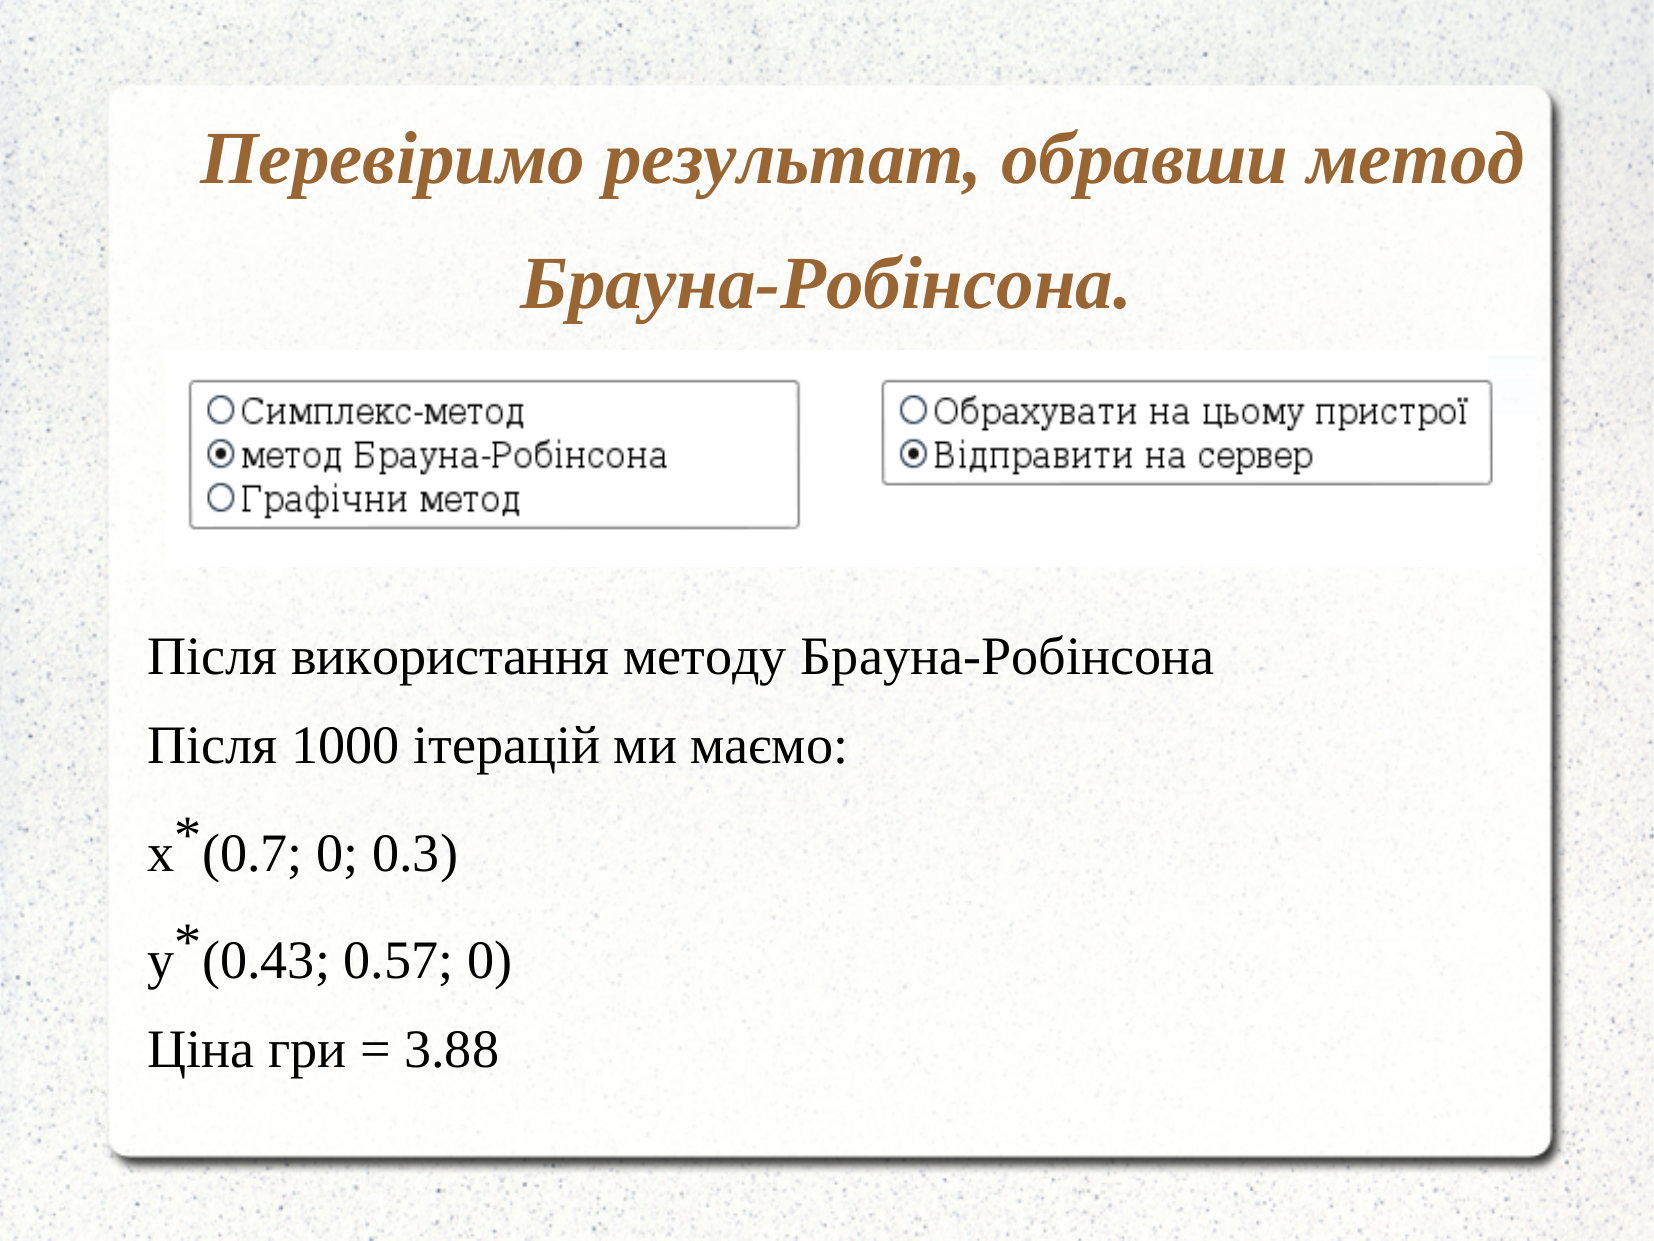

# Перевіримо результат, обравши метод Брауна-Робінсона.
Після використання методу Брауна-Робінсона
Після 1000 ітерацій ми маємо:
x*(0.7; 0; 0.3)
y*(0.43; 0.57; 0)
Ціна гри = 3.88